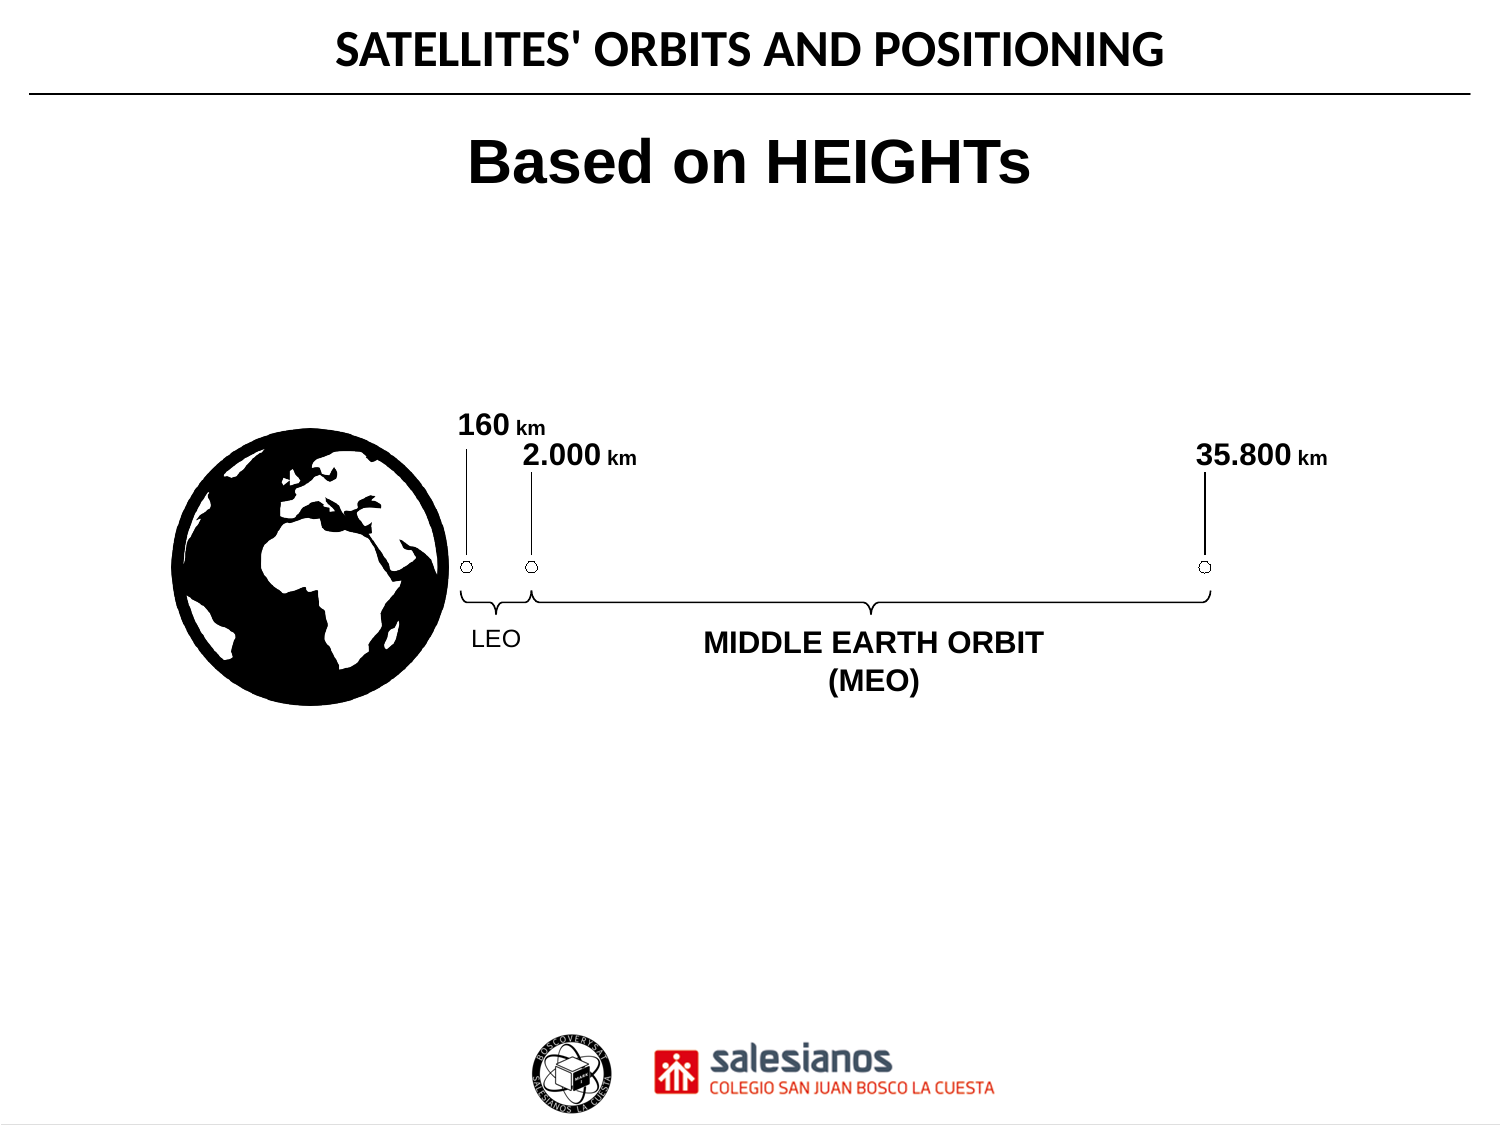

SATELLITES' ORBITS AND POSITIONING
Based on HEIGHTs
160 km
2.000 km
35.800 km
LEO
MIDDLE EARTH ORBIT
(MEO)